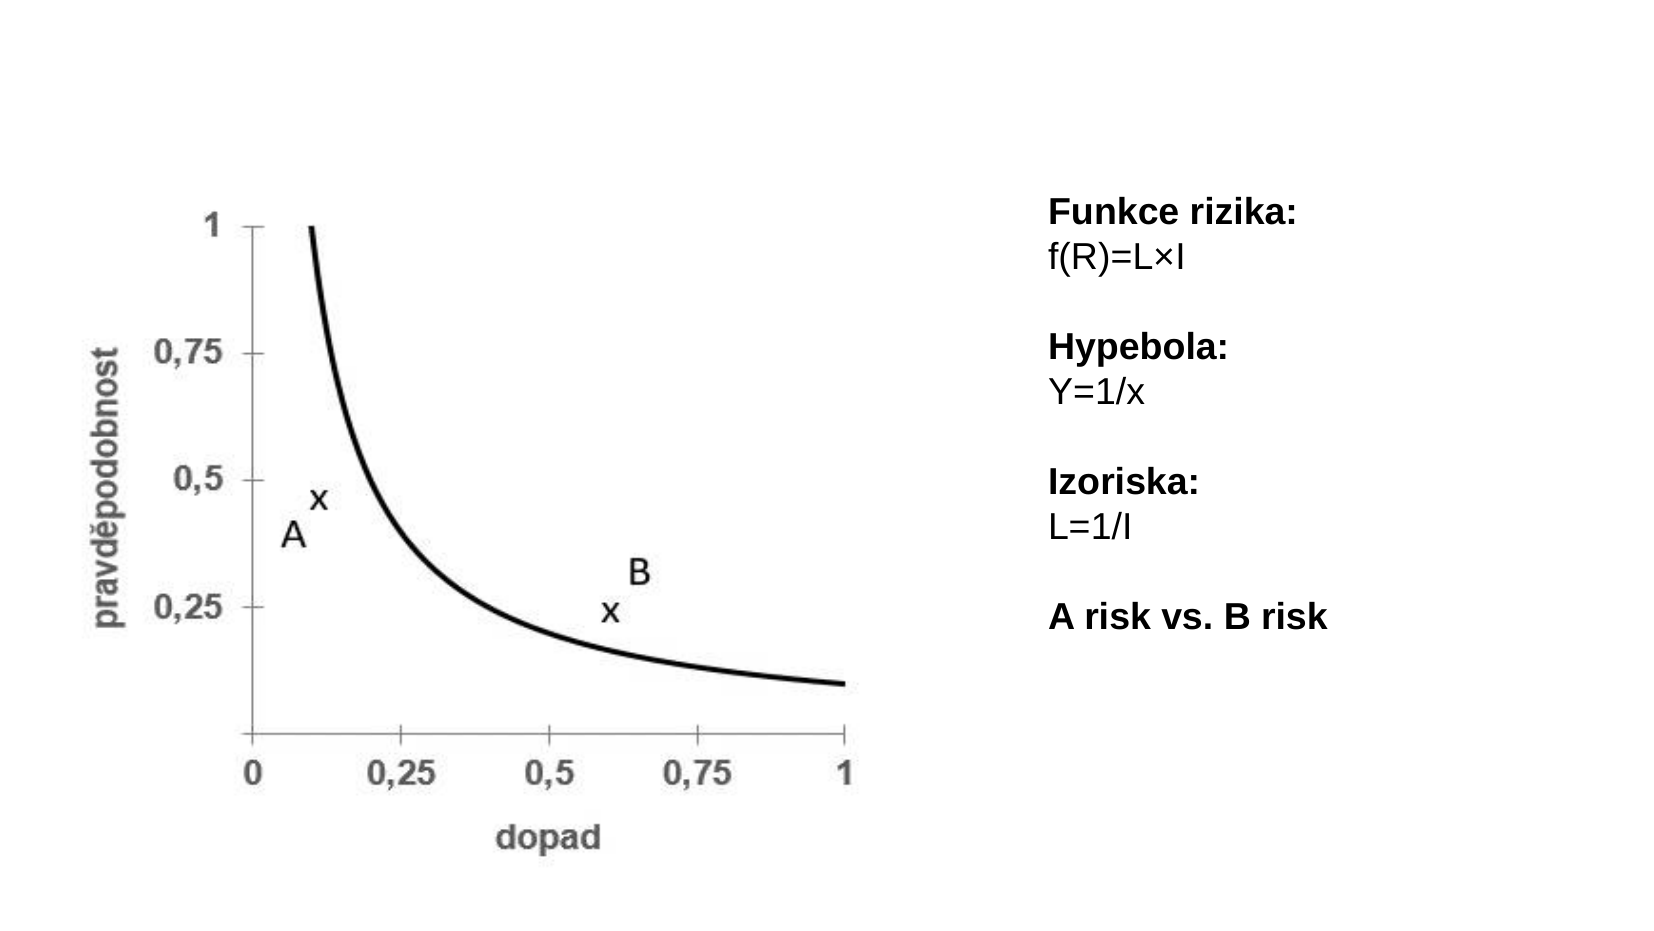

Funkce rizika:
f(R)=L×I
Hypebola:
Y=1/x
Izoriska:
L=1/I
A risk vs. B risk